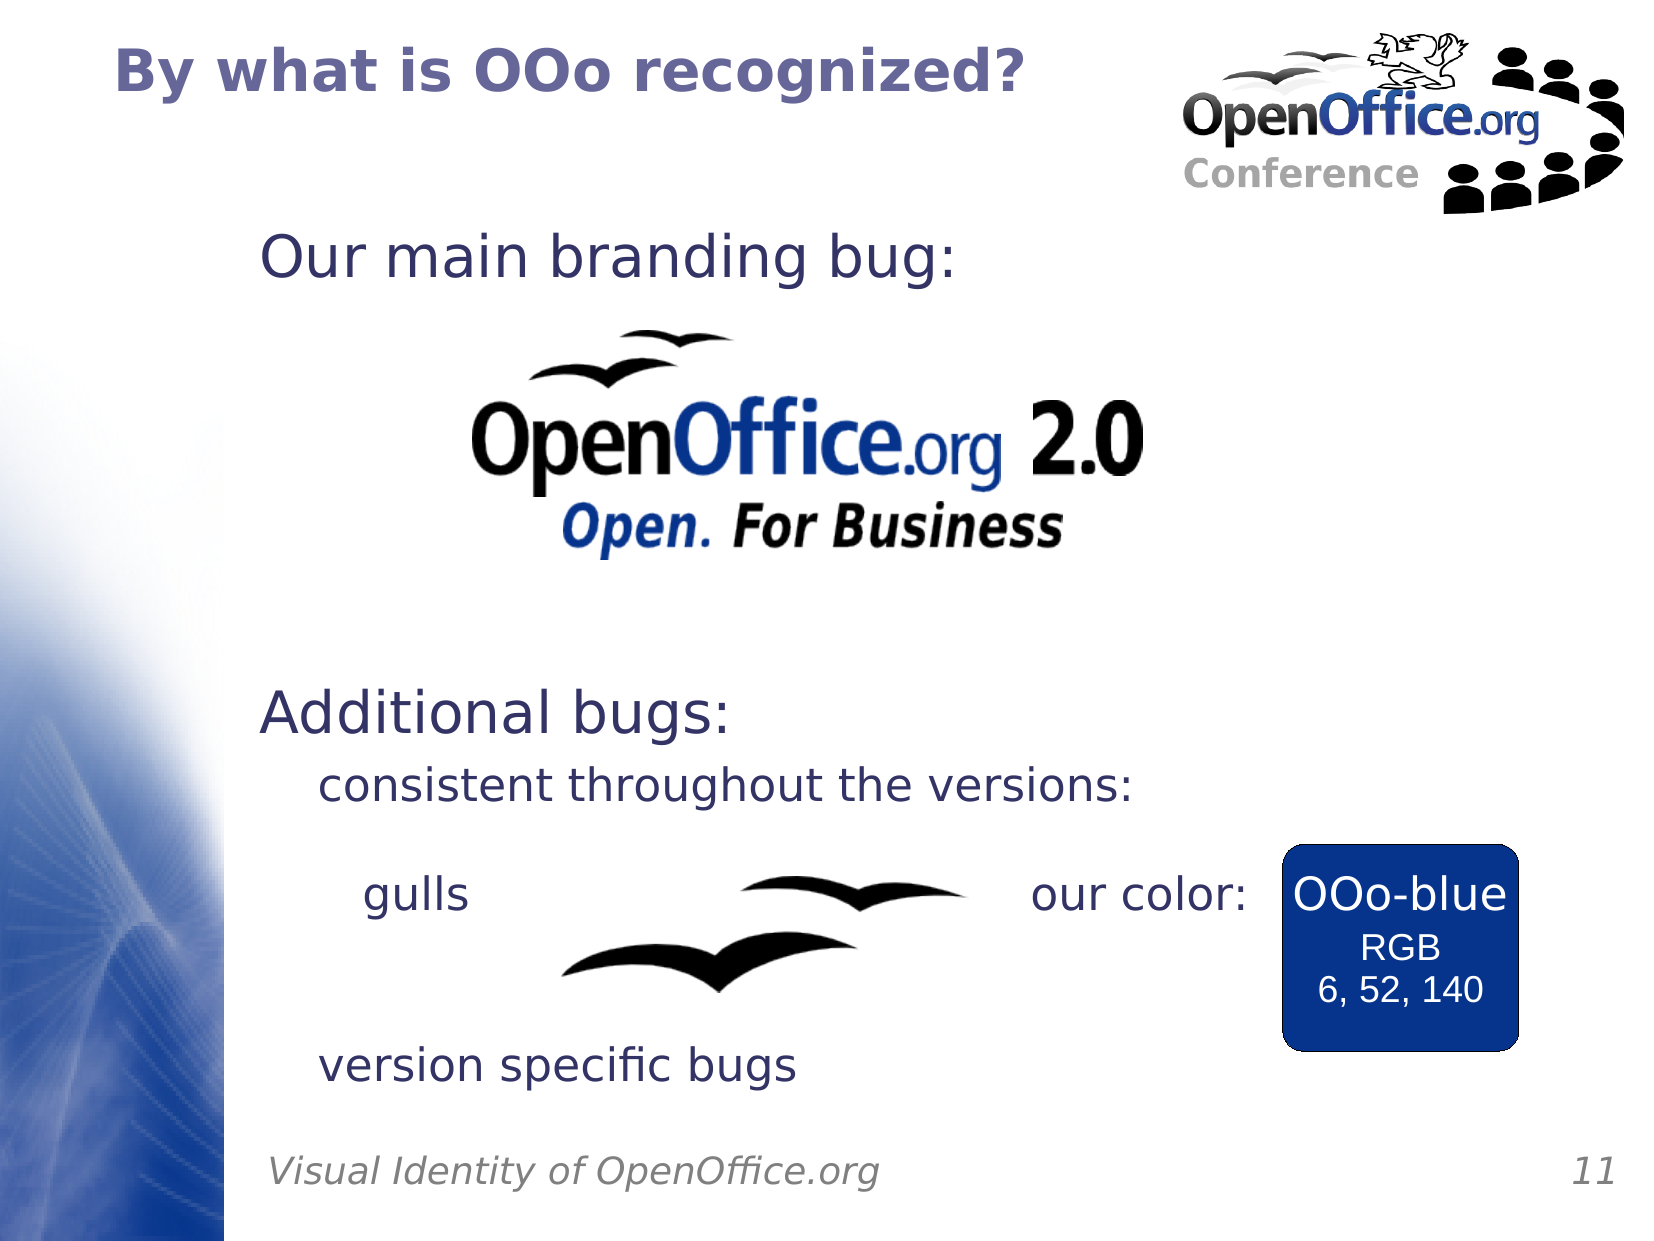

# By what is OOo recognized?
 Our main branding bug:
 Additional bugs:
consistent throughout the versions:
 RGB
6, 52, 140
 gulls								our color: OOo-blue
version specific bugs